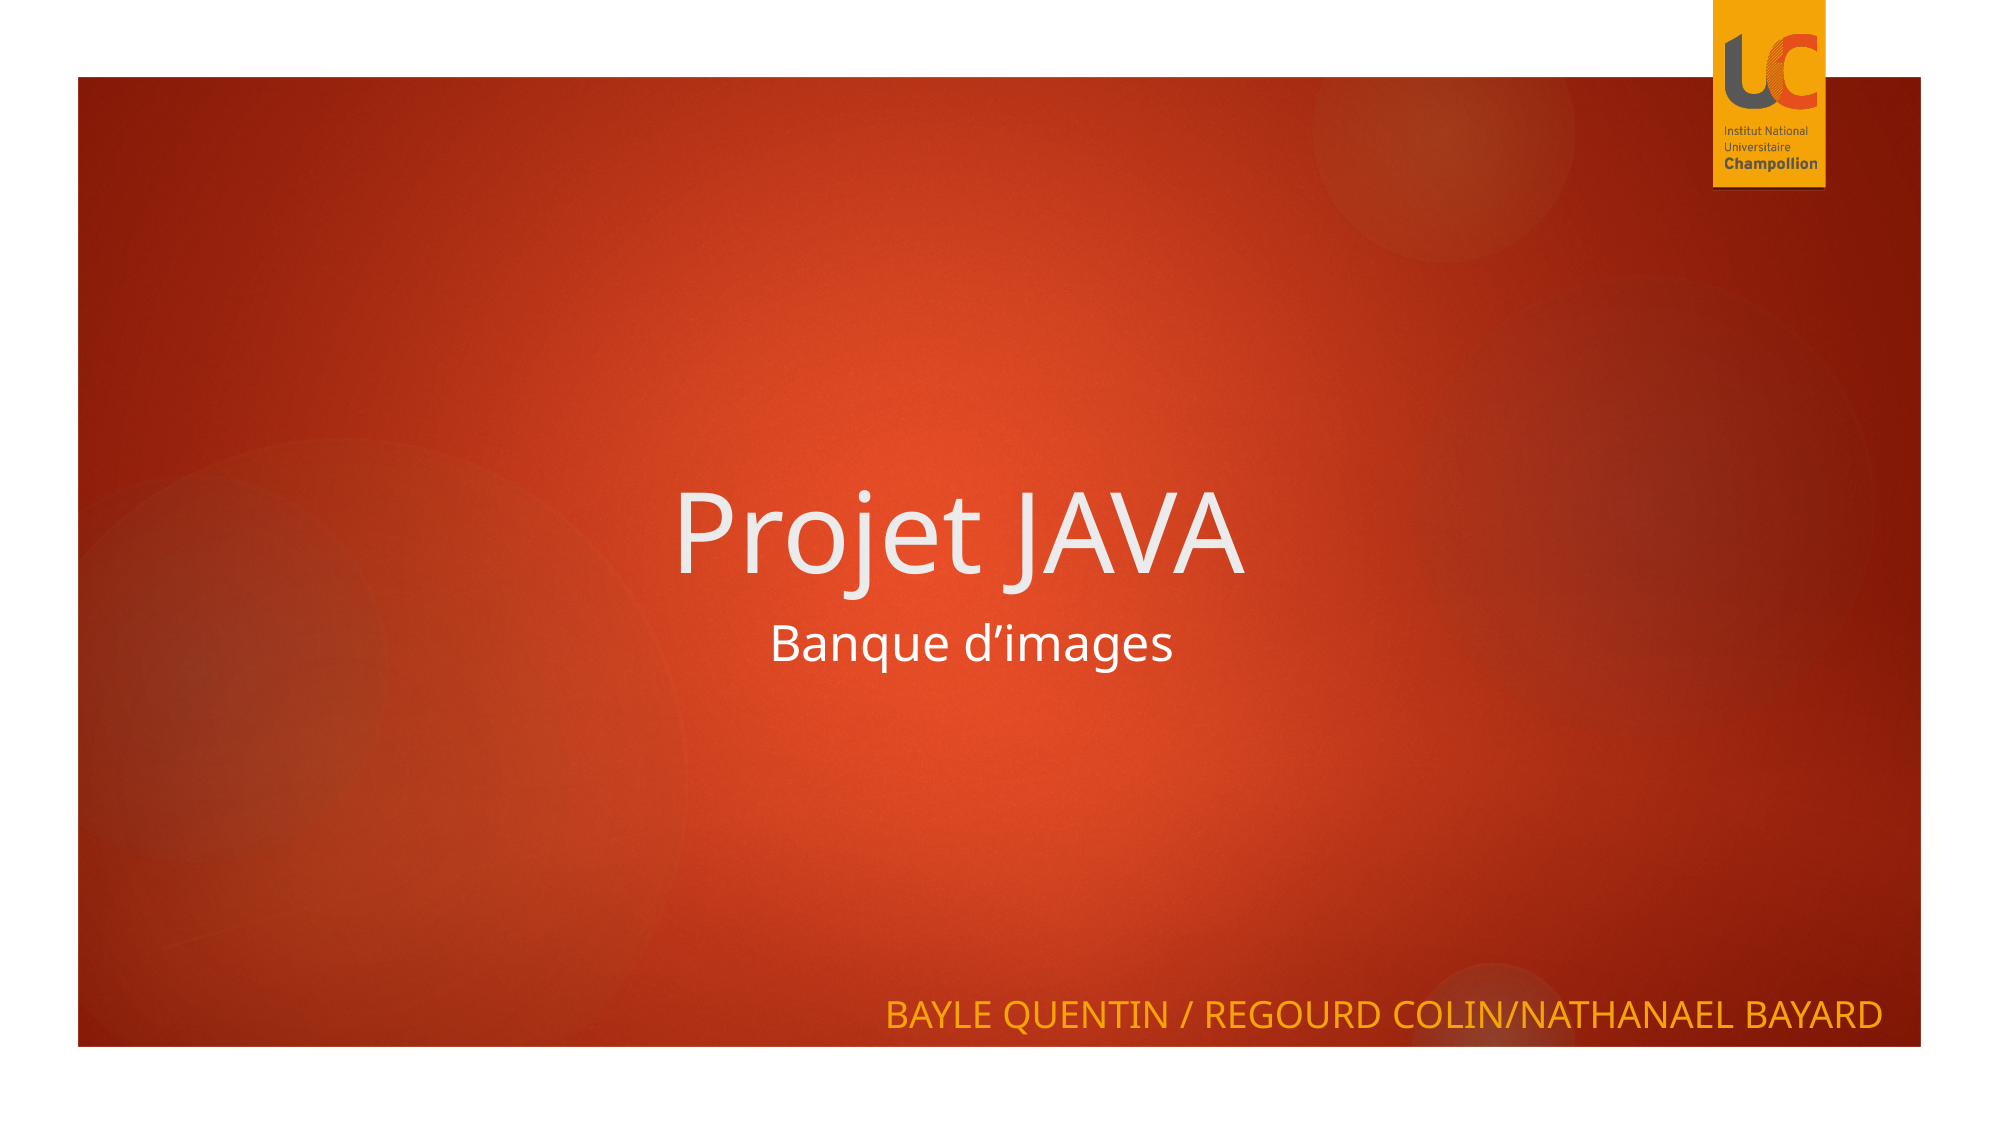

# Projet JAVA
Banque d’images
BAYLE Quentin / Regourd Colin/Nathanael Bayard